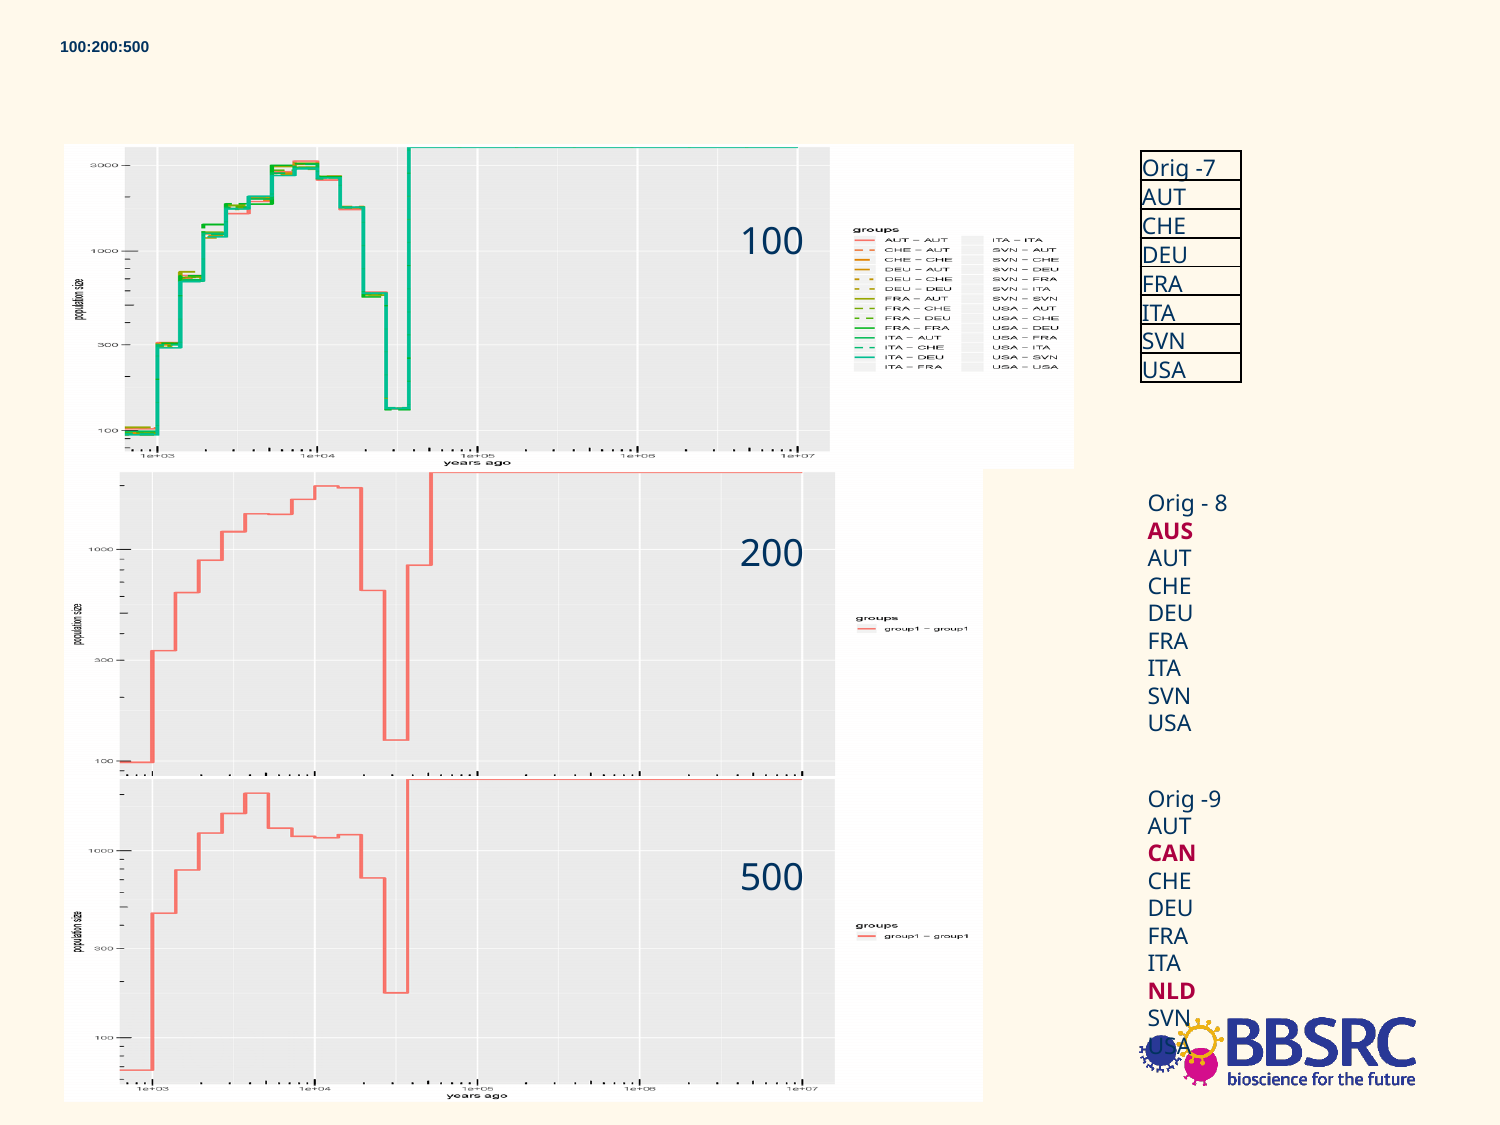

# 100:200:500
| Orig -7 |
| --- |
| AUT |
| CHE |
| DEU |
| FRA |
| ITA |
| SVN |
| USA |
100
Orig - 8
AUS
AUT
CHE
DEU
FRA
ITA
SVN
USA
200
Orig -9
AUT
CAN
CHE
DEU
FRA
ITA
NLD
SVN
USA
500